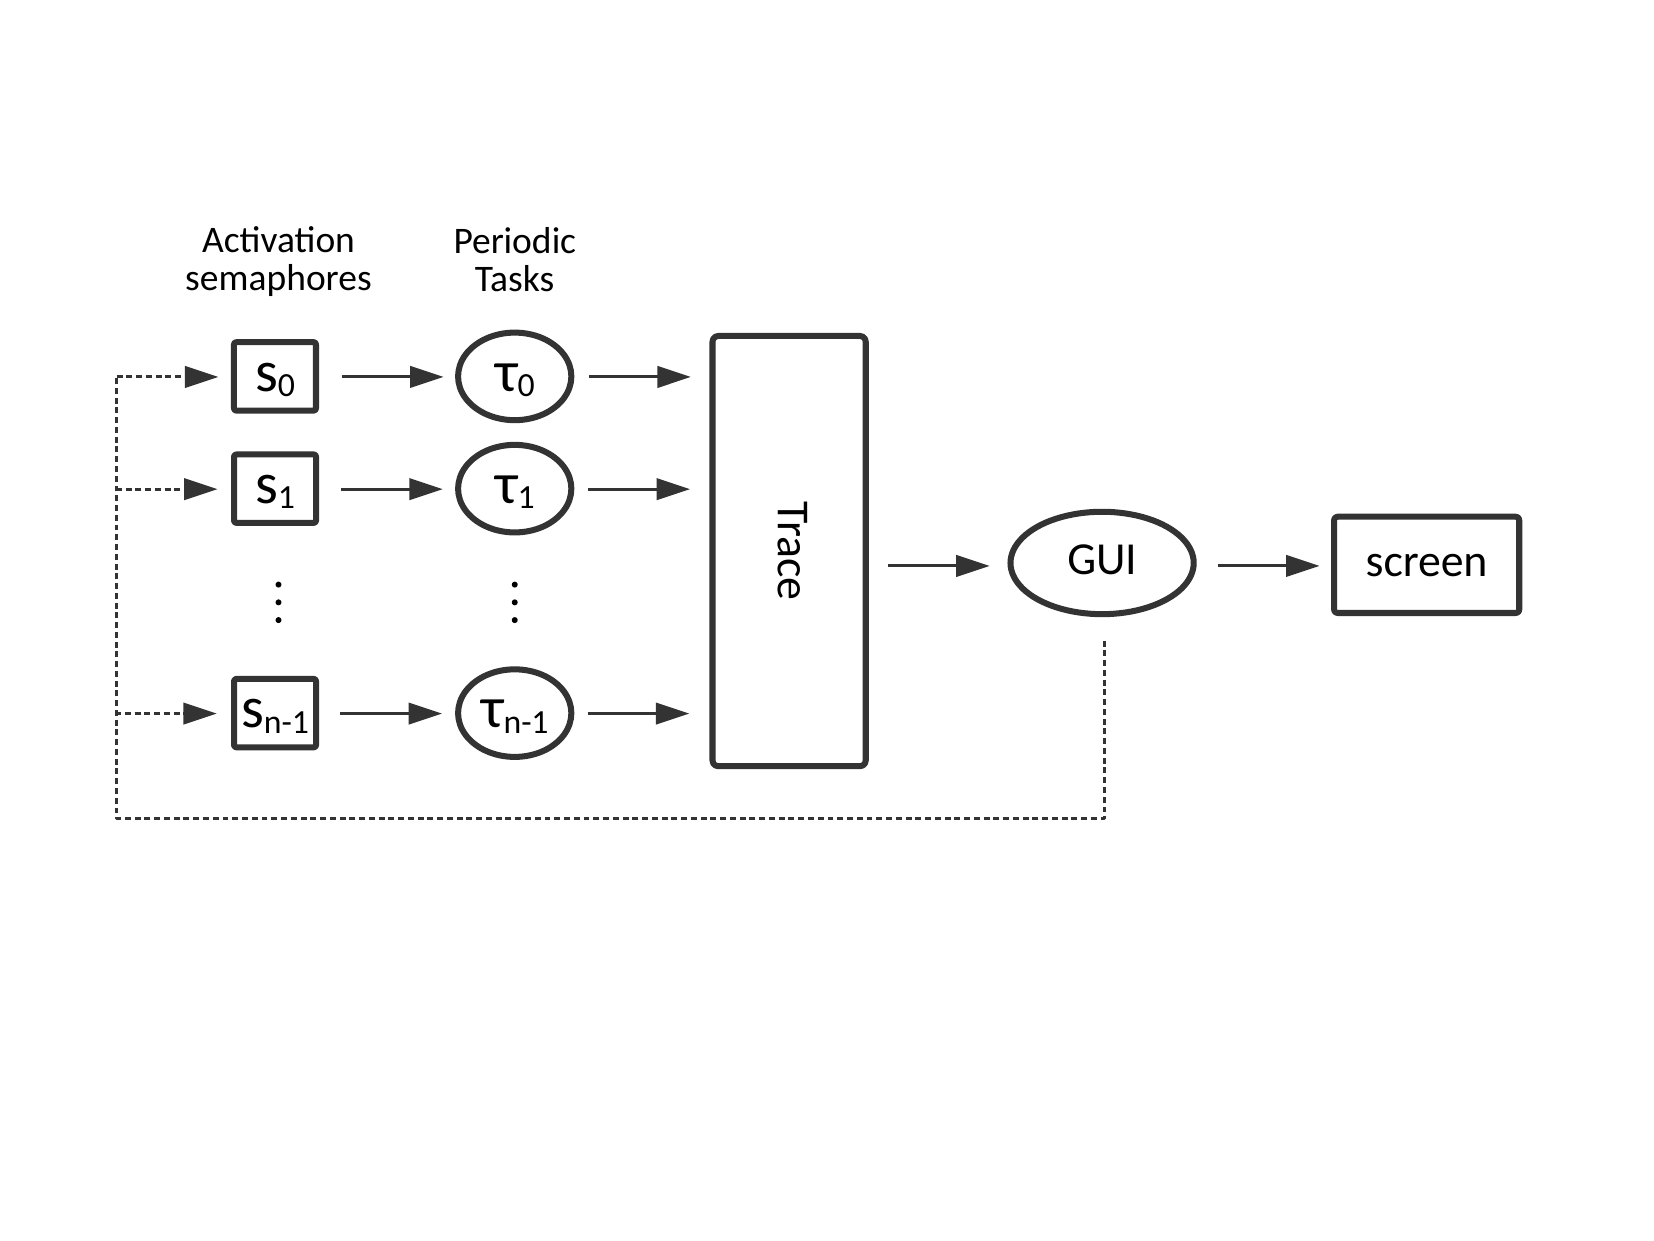

Activation
semaphores
Periodic
Tasks
τ0
s0
τ1
s1
Trace
GUI
screen
τn-1
sn-1